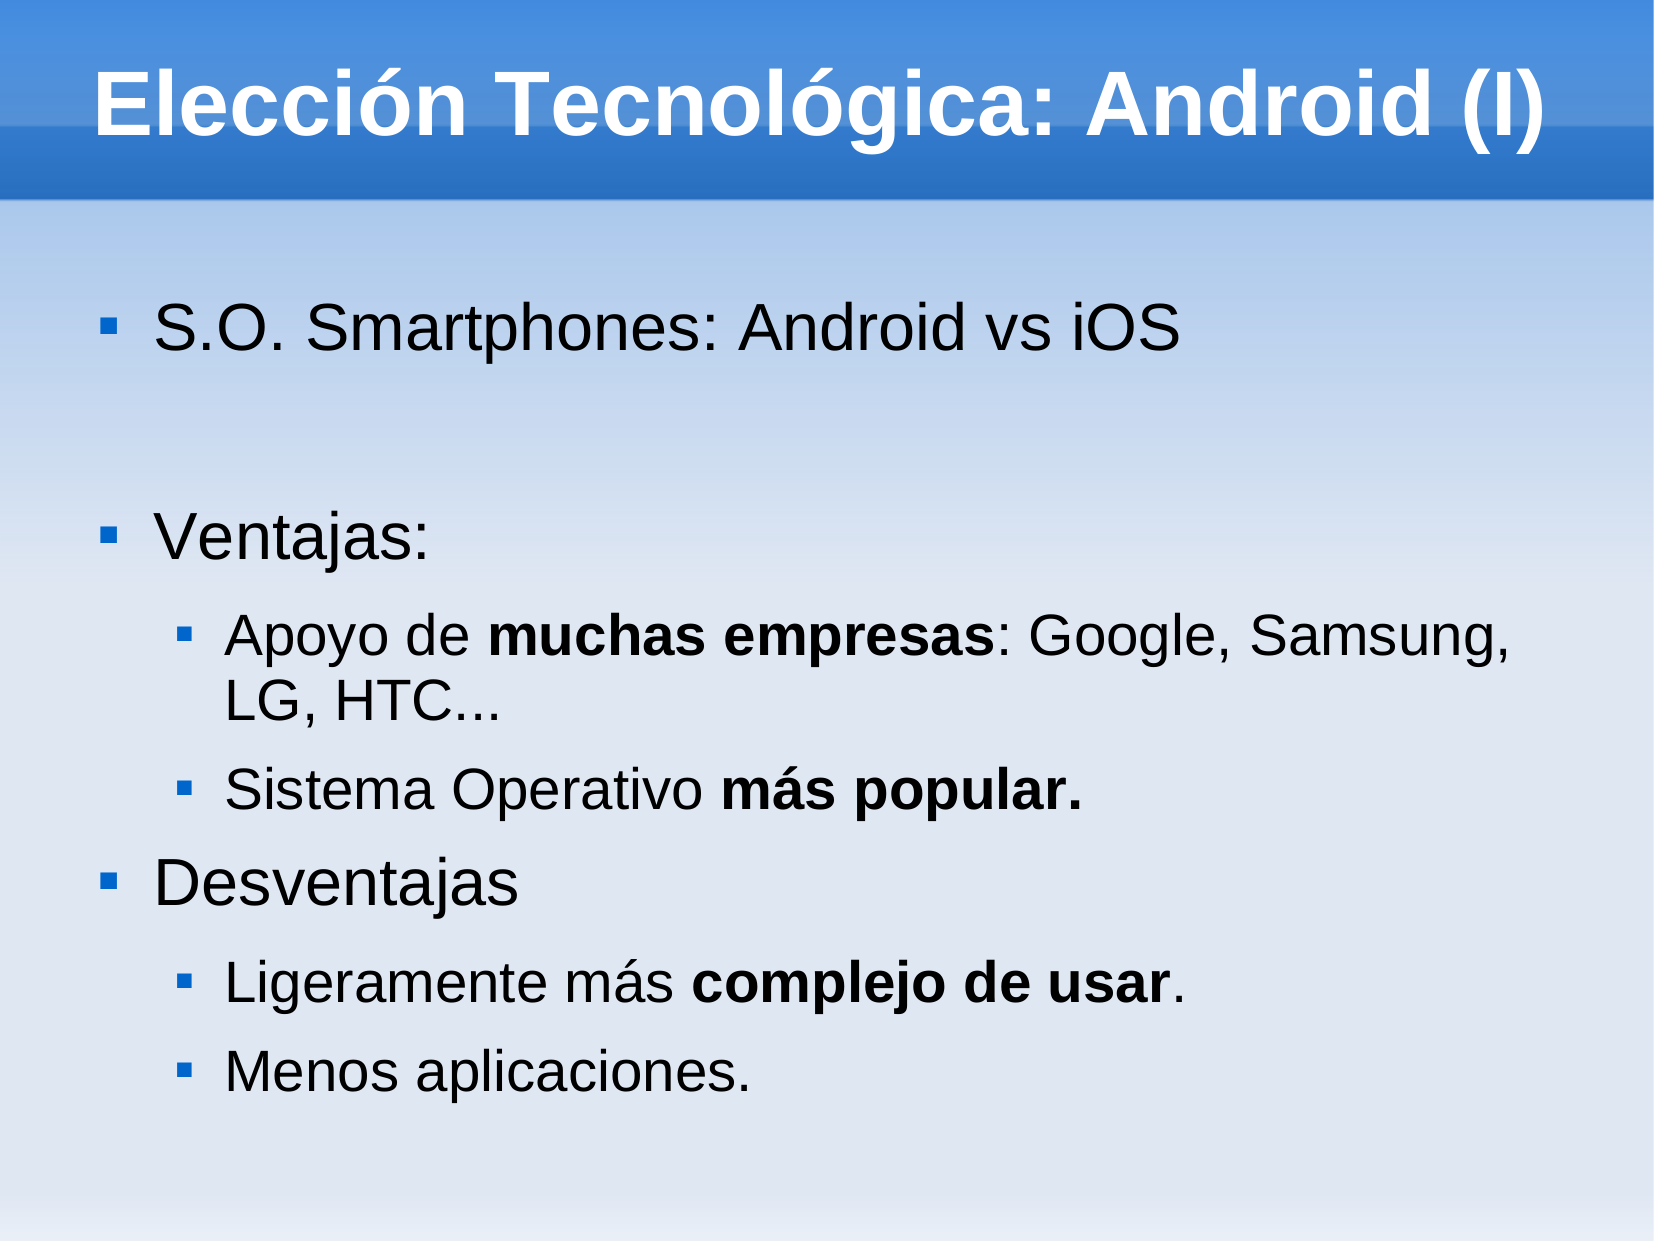

# Elección Tecnológica: Android (I)
S.O. Smartphones: Android vs iOS
Ventajas:
Apoyo de muchas empresas: Google, Samsung, LG, HTC...
Sistema Operativo más popular.
Desventajas
Ligeramente más complejo de usar.
Menos aplicaciones.